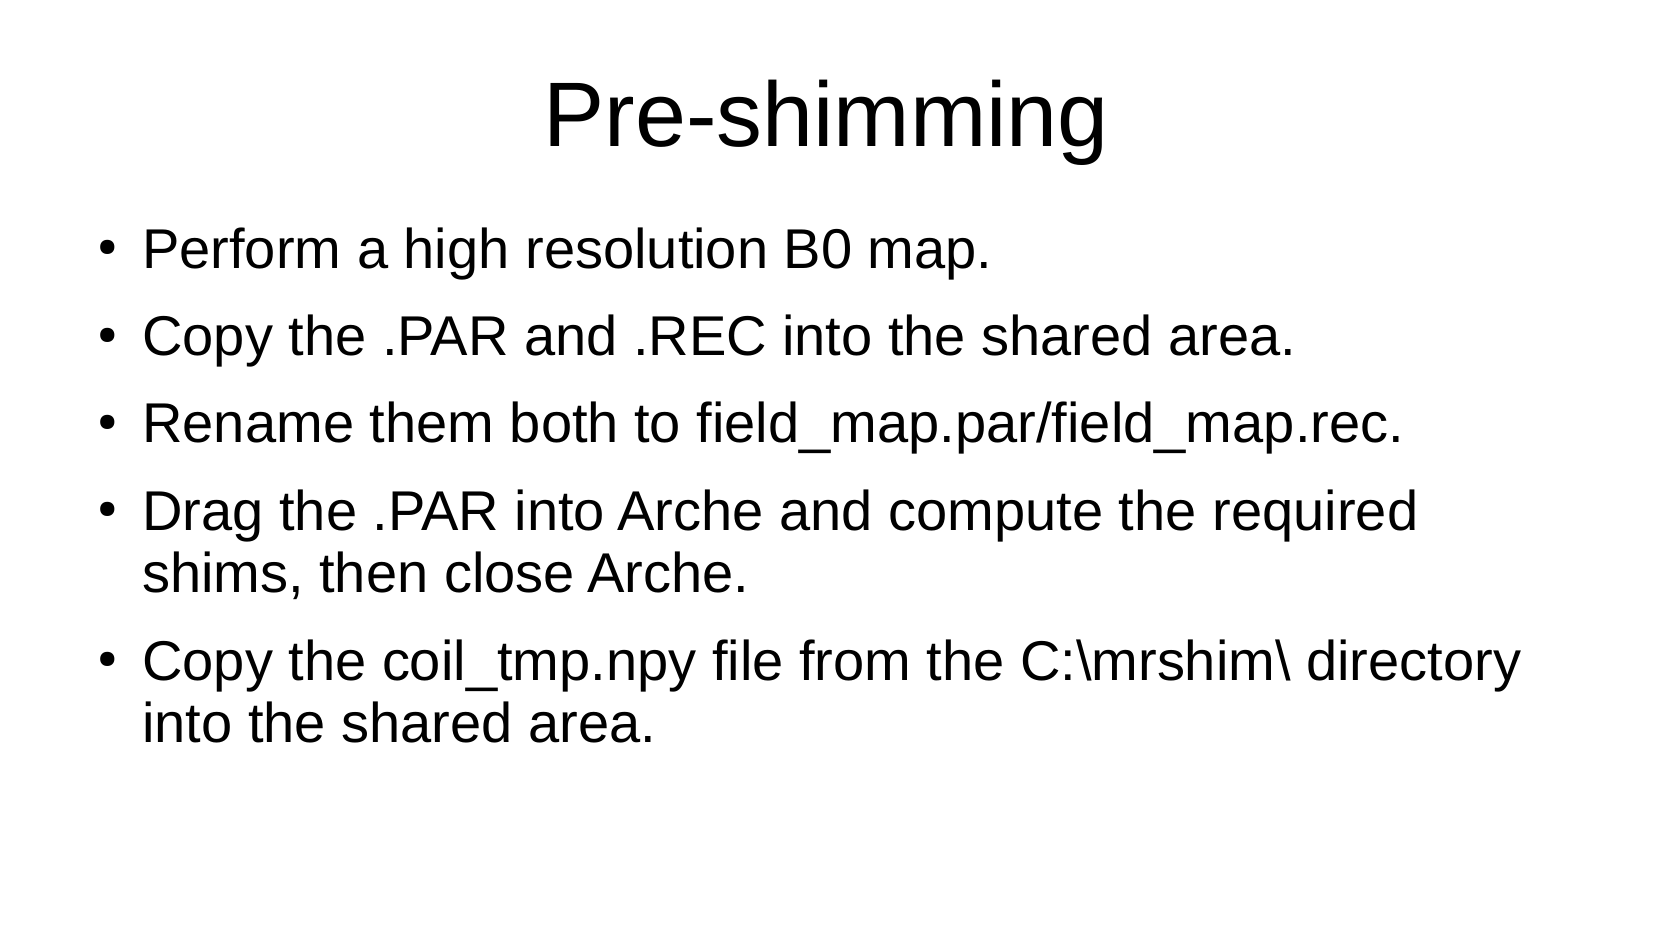

# Pre-shimming
Perform a high resolution B0 map.
Copy the .PAR and .REC into the shared area.
Rename them both to field_map.par/field_map.rec.
Drag the .PAR into Arche and compute the required shims, then close Arche.
Copy the coil_tmp.npy file from the C:\mrshim\ directory into the shared area.